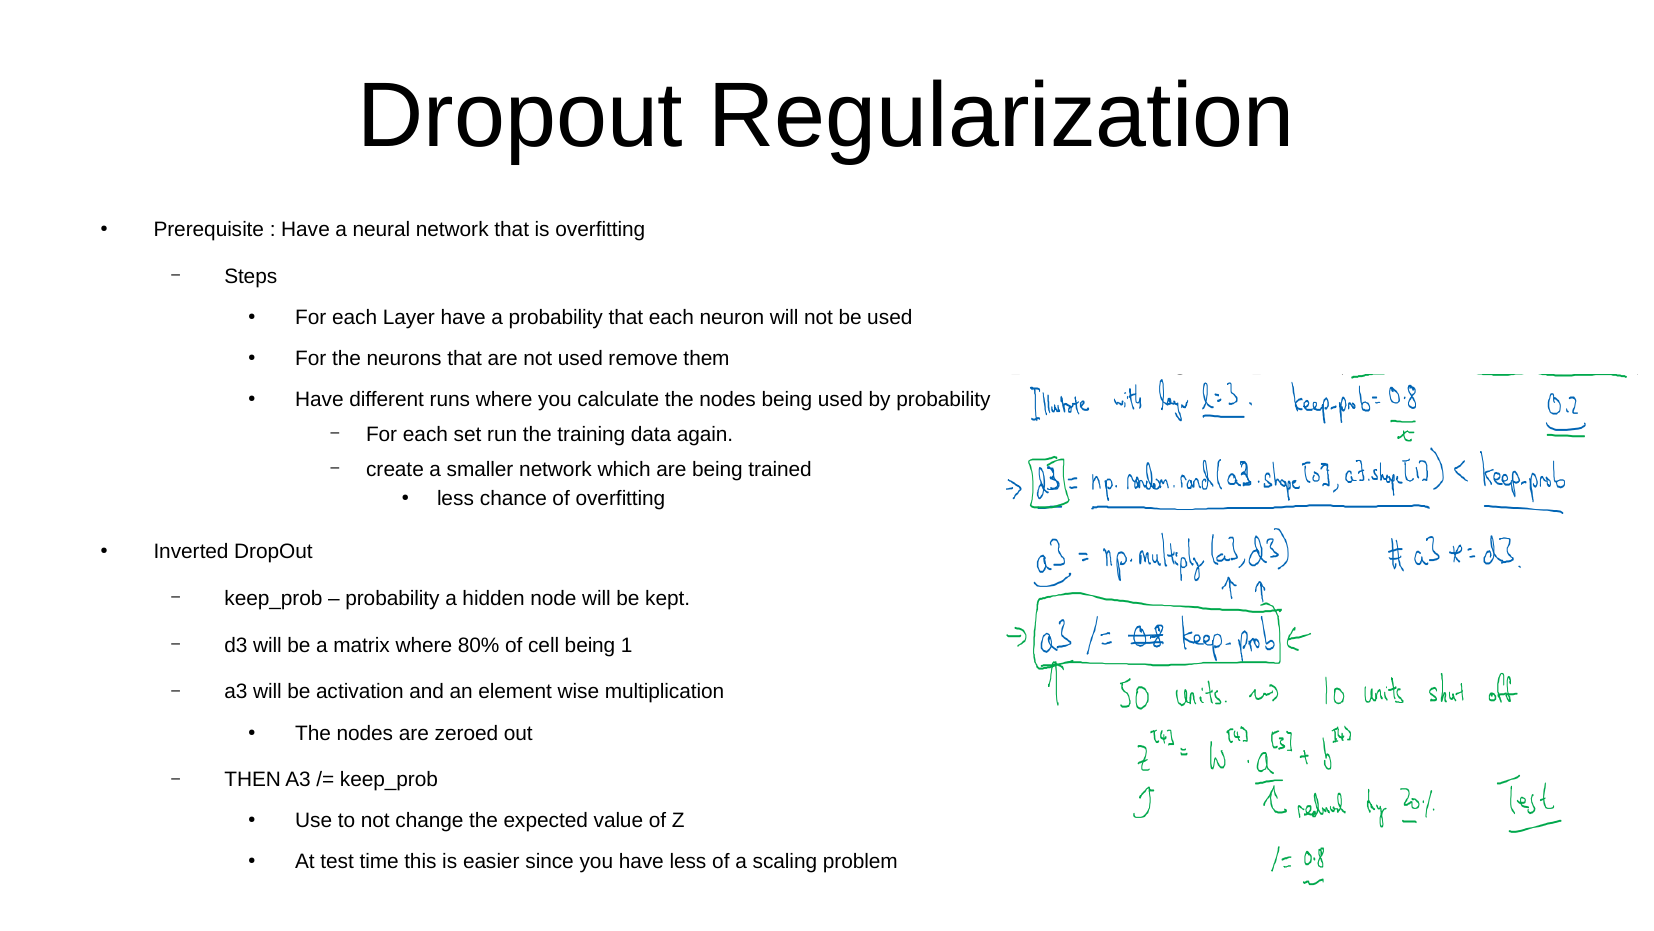

# Dropout Regularization
Prerequisite : Have a neural network that is overfitting
Steps
For each Layer have a probability that each neuron will not be used
For the neurons that are not used remove them
Have different runs where you calculate the nodes being used by probability
For each set run the training data again.
create a smaller network which are being trained
less chance of overfitting
Inverted DropOut
keep_prob – probability a hidden node will be kept.
d3 will be a matrix where 80% of cell being 1
a3 will be activation and an element wise multiplication
The nodes are zeroed out
THEN A3 /= keep_prob
Use to not change the expected value of Z
At test time this is easier since you have less of a scaling problem